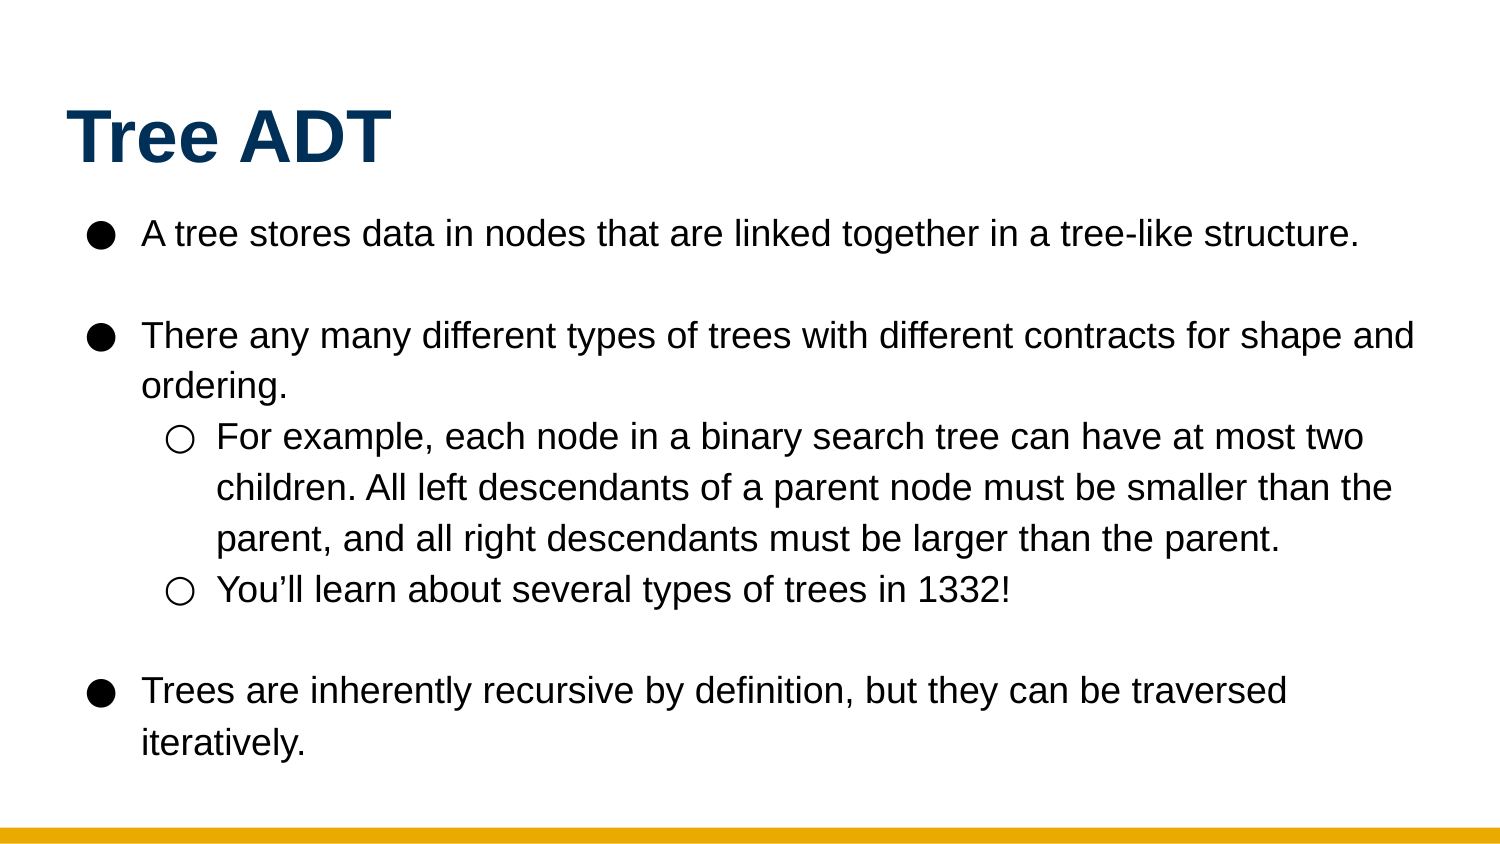

# Tree ADT
A tree stores data in nodes that are linked together in a tree-like structure.
There any many different types of trees with different contracts for shape and ordering.
For example, each node in a binary search tree can have at most two children. All left descendants of a parent node must be smaller than the parent, and all right descendants must be larger than the parent.
You’ll learn about several types of trees in 1332!
Trees are inherently recursive by definition, but they can be traversed iteratively.